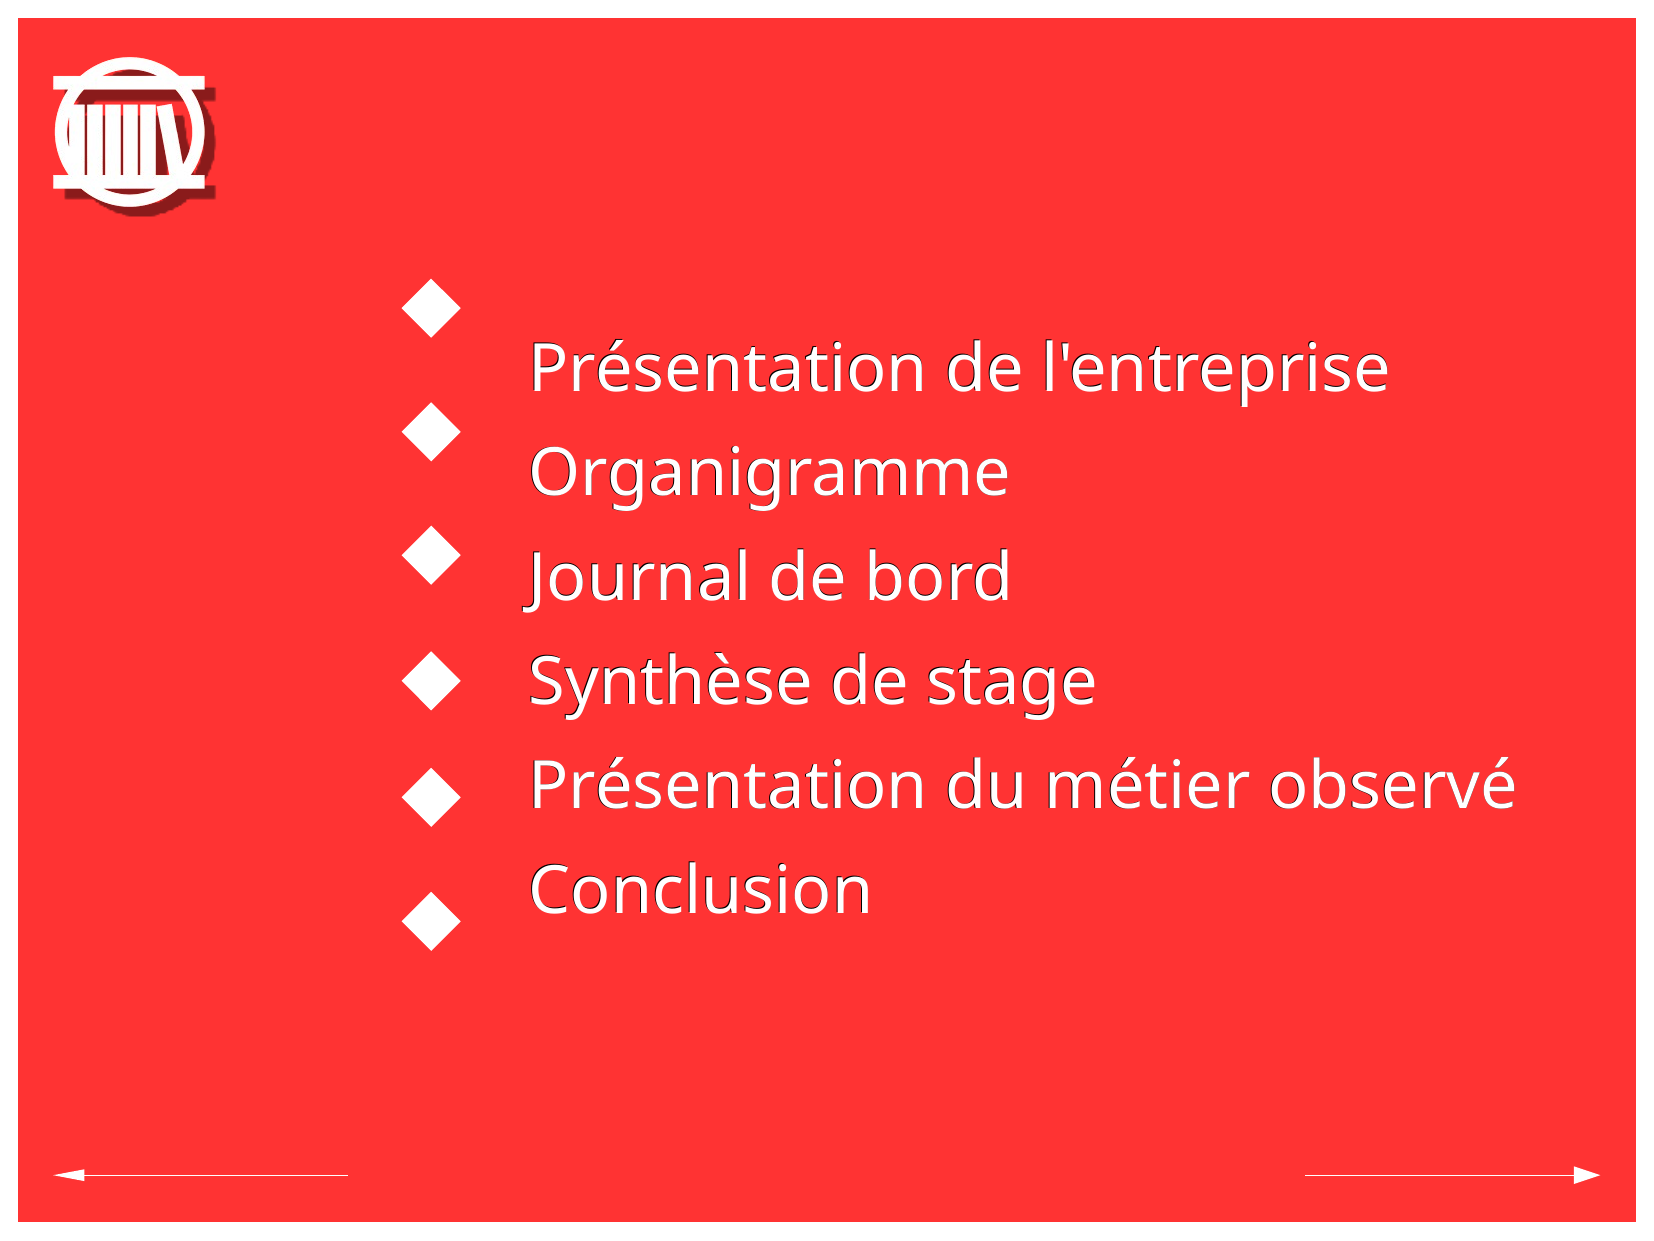

Présentation de l'entreprise
Organigramme
Journal de bord
Synthèse de stage
Présentation du métier observé
Conclusion